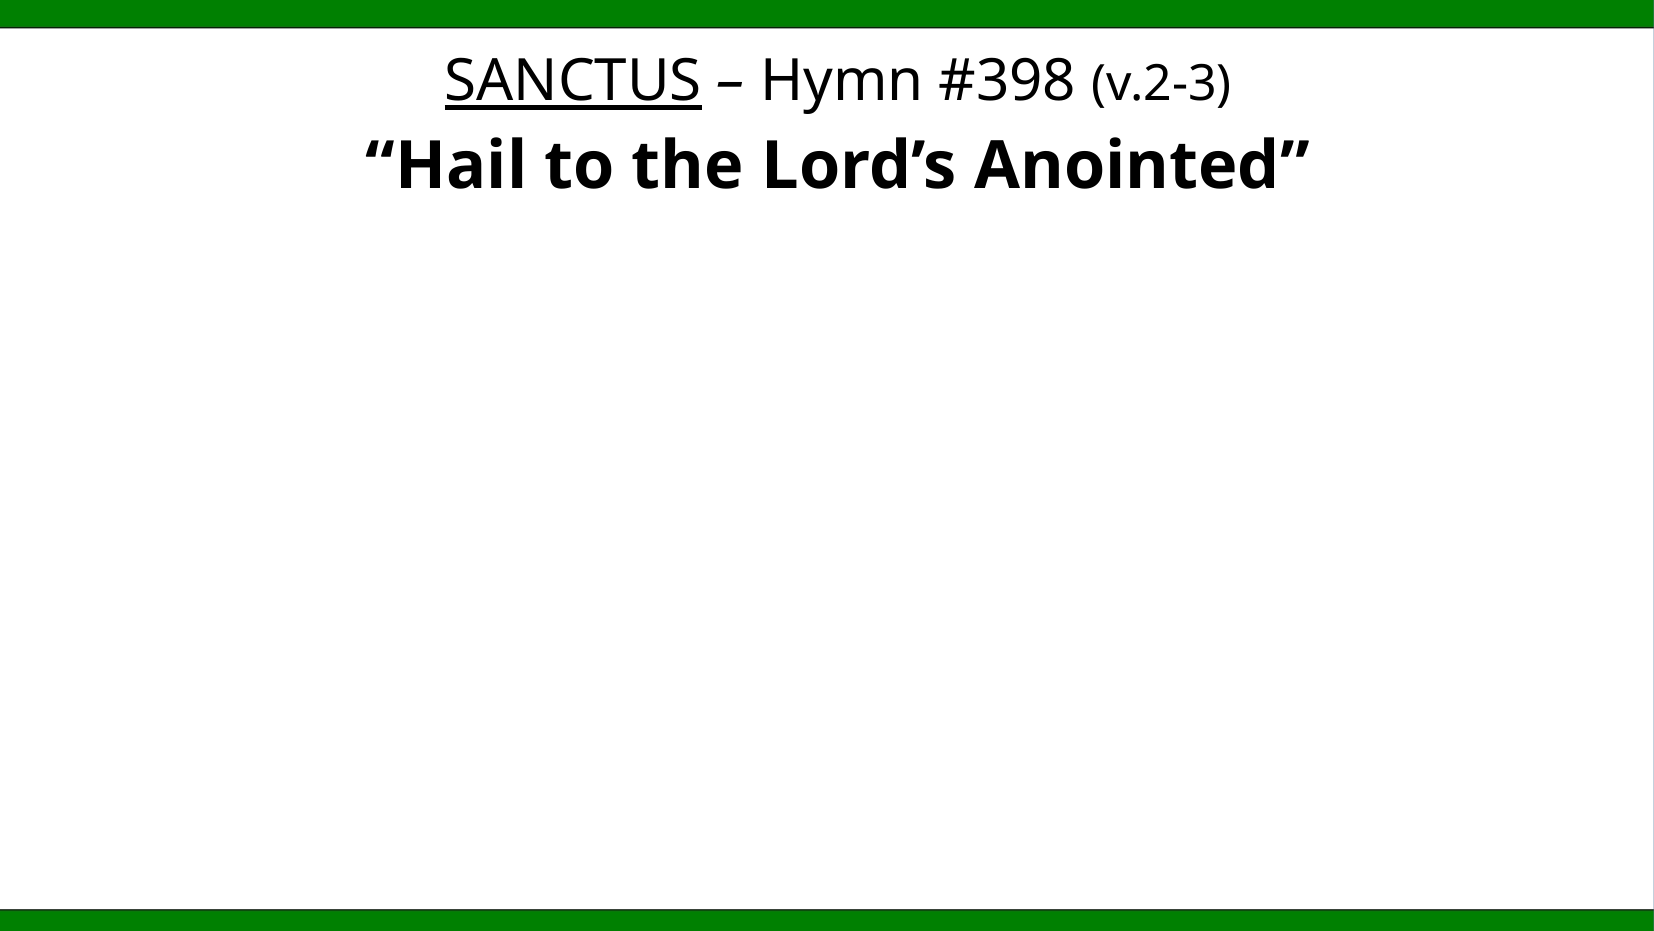

SANCTUS – Hymn #398 (v.2-3)
“Hail to the Lord’s Anointed”